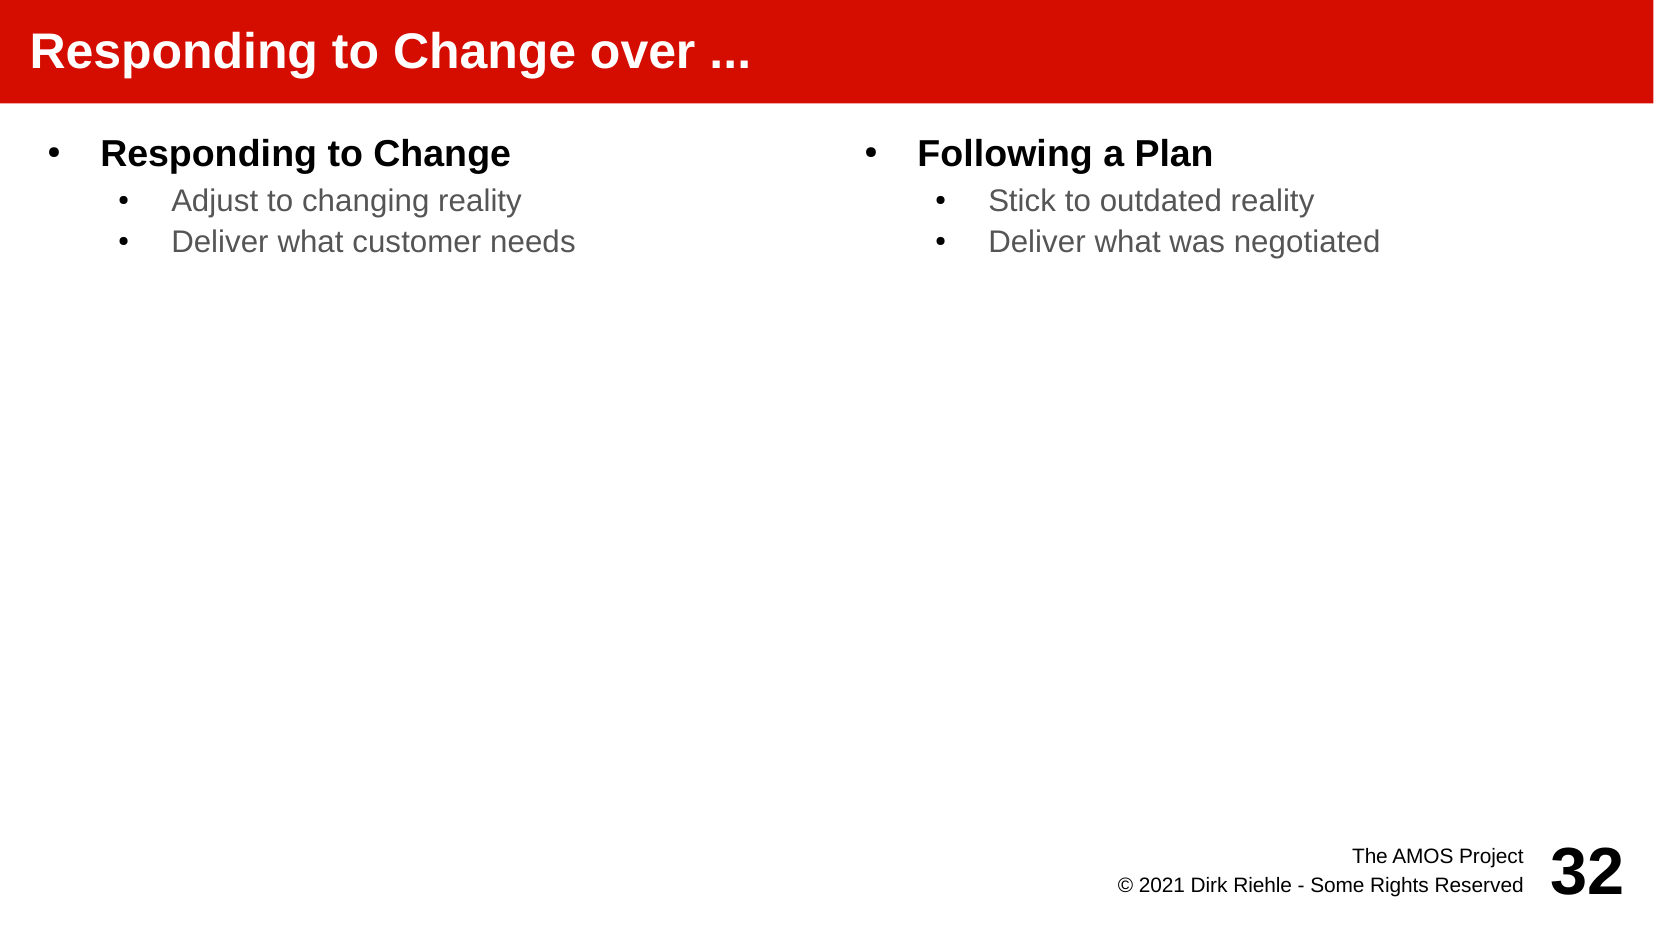

# Responding to Change over ...
Responding to Change
Adjust to changing reality
Deliver what customer needs
Following a Plan
Stick to outdated reality
Deliver what was negotiated
The AMOS Project
32
© 2021 Dirk Riehle - Some Rights Reserved